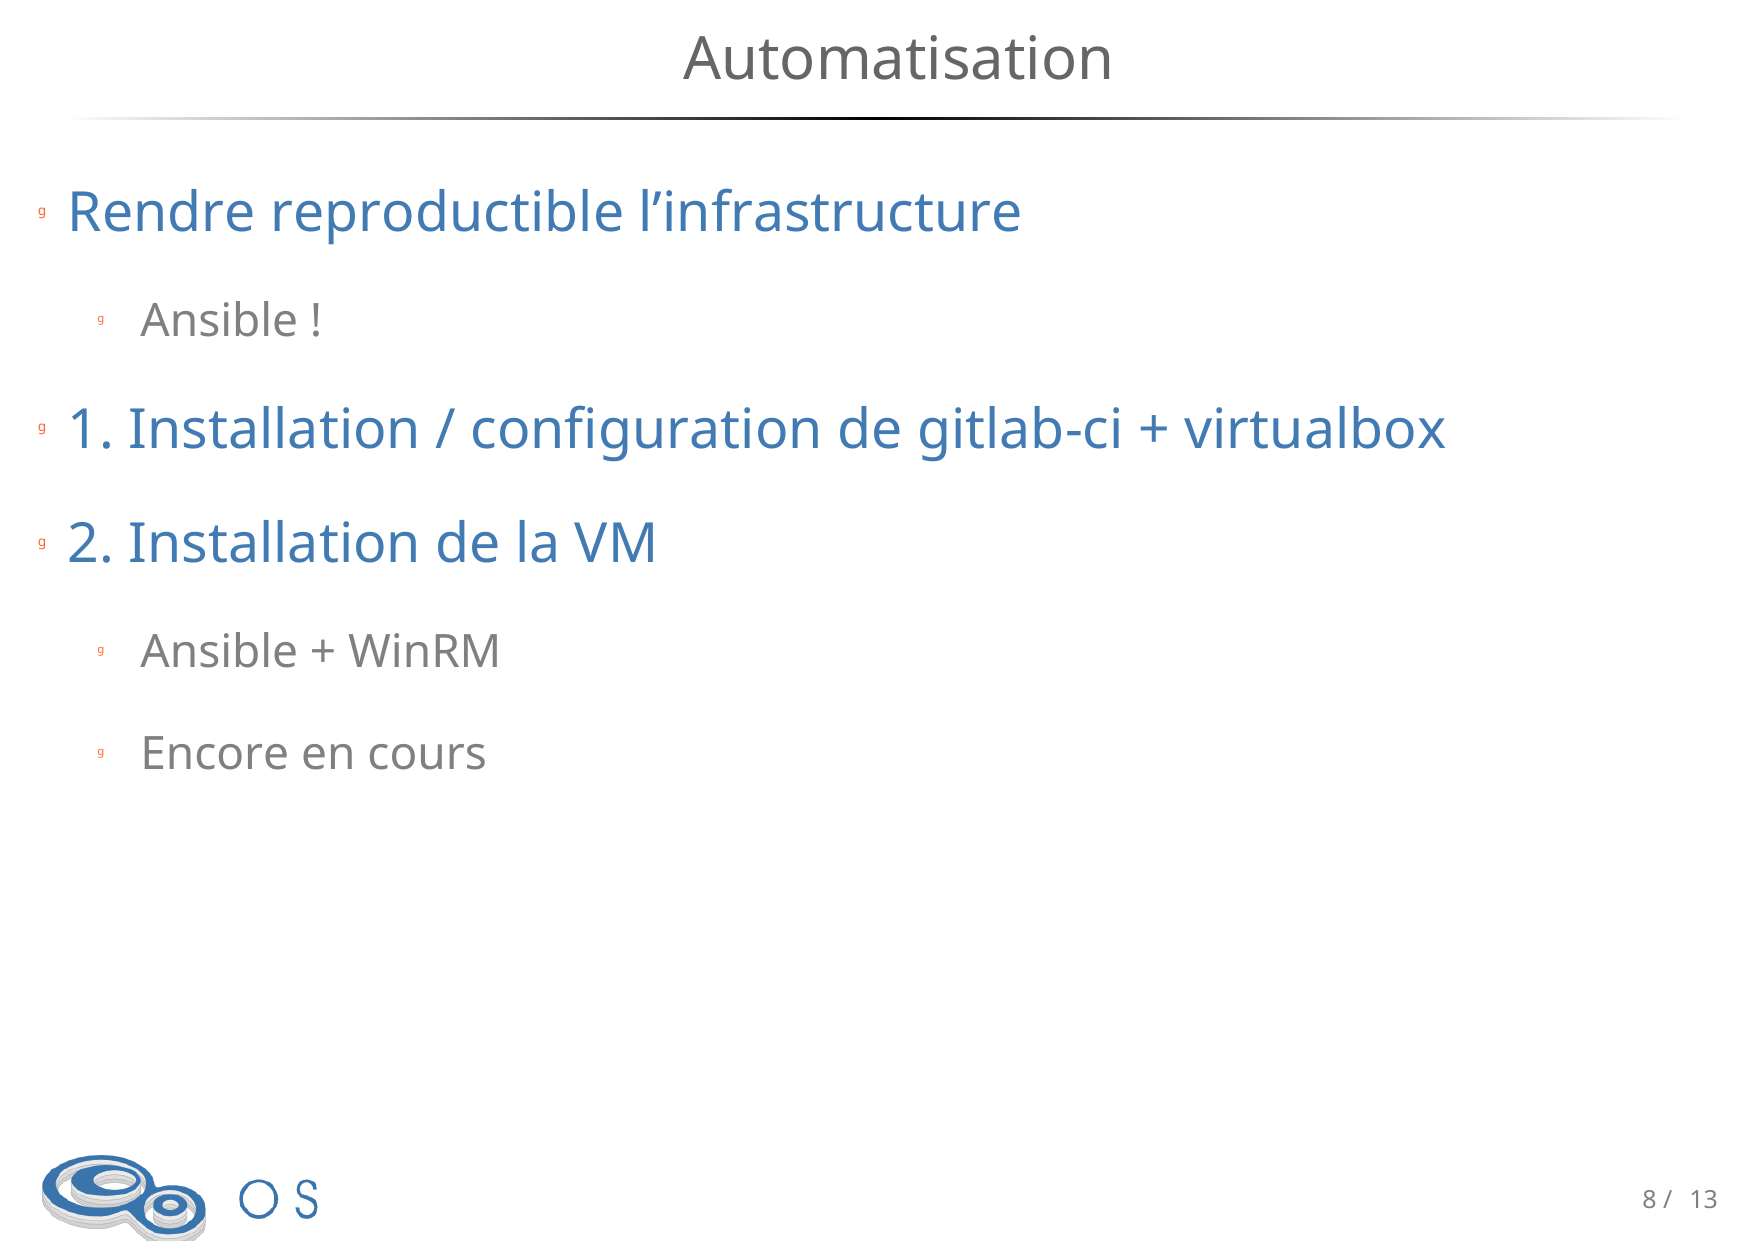

# Automatisation
Rendre reproductible l’infrastructure
Ansible !
1. Installation / configuration de gitlab-ci + virtualbox
2. Installation de la VM
Ansible + WinRM
Encore en cours